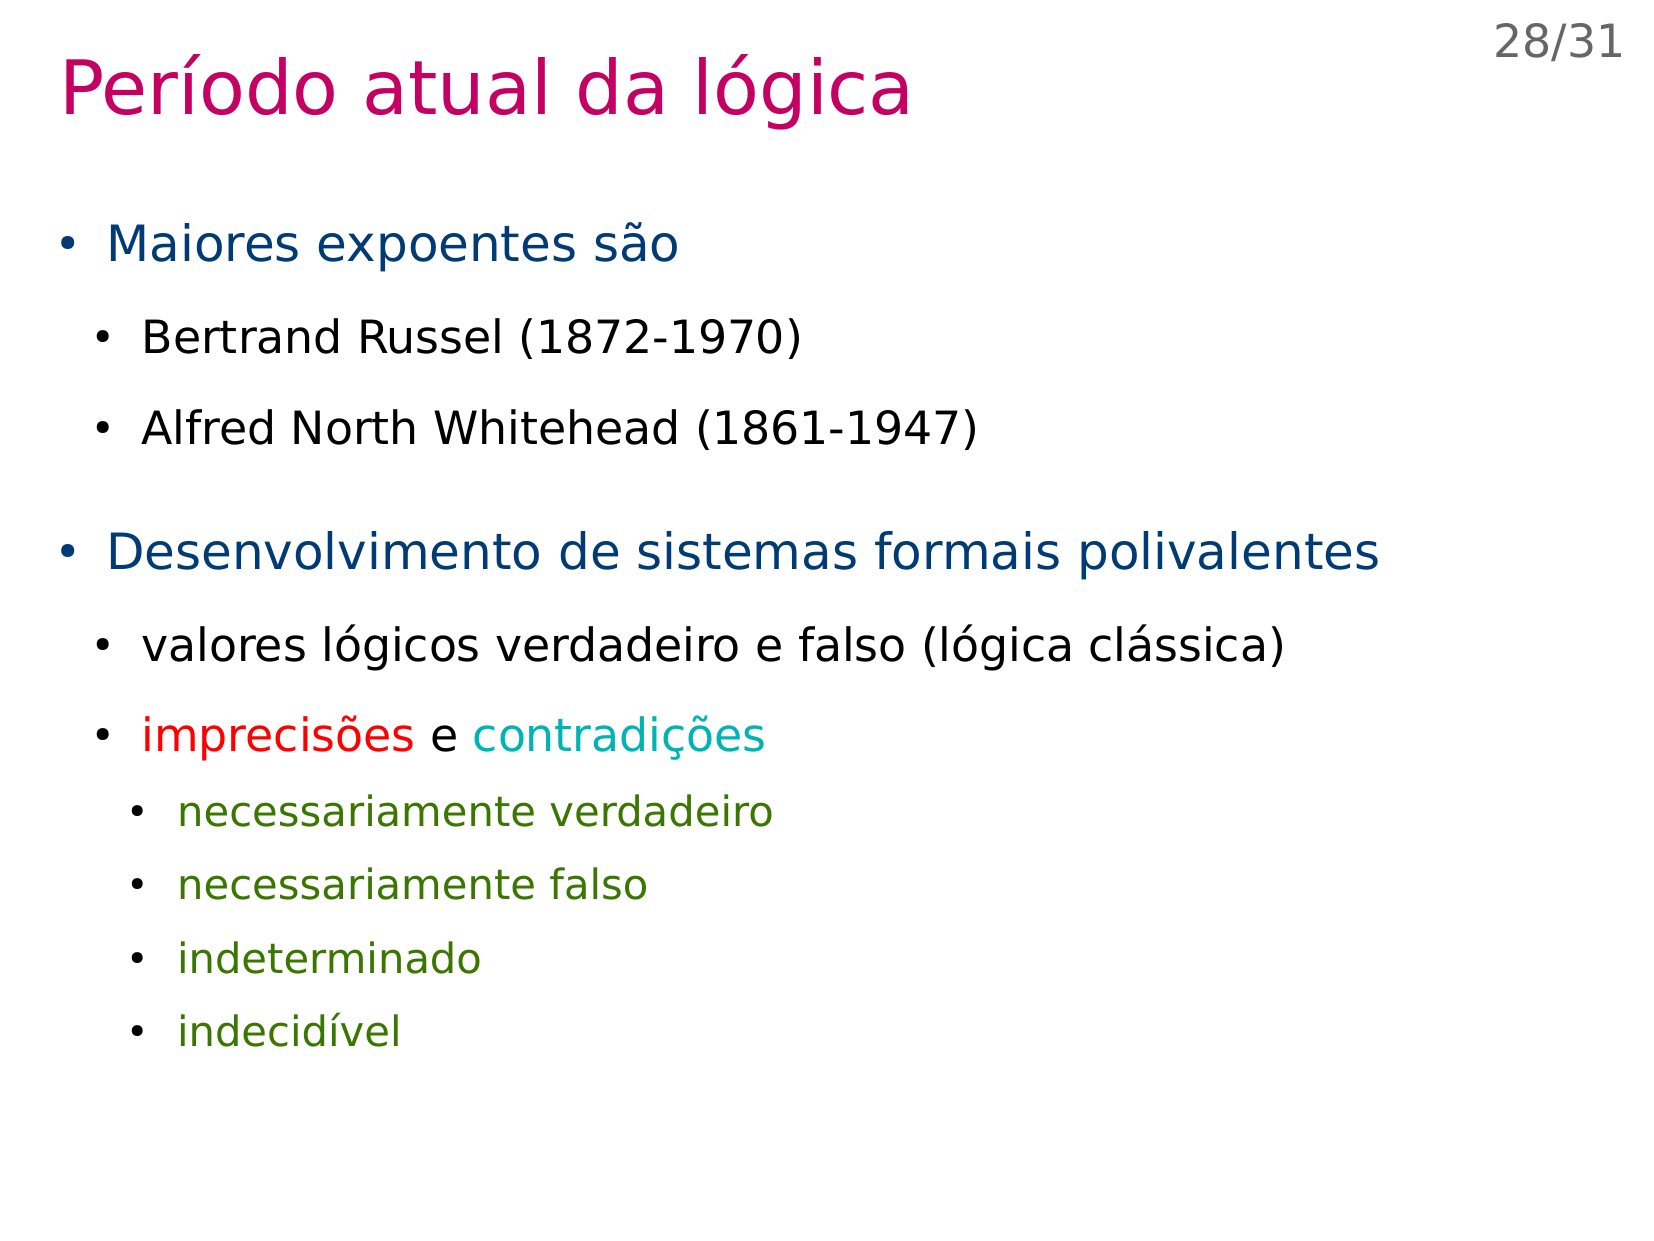

28
# Período atual da lógica
Maiores expoentes são
Bertrand Russel (1872-1970)
Alfred North Whitehead (1861-1947)
Desenvolvimento de sistemas formais polivalentes
valores lógicos verdadeiro e falso (lógica clássica)
imprecisões e contradições
necessariamente verdadeiro
necessariamente falso
indeterminado
indecidível